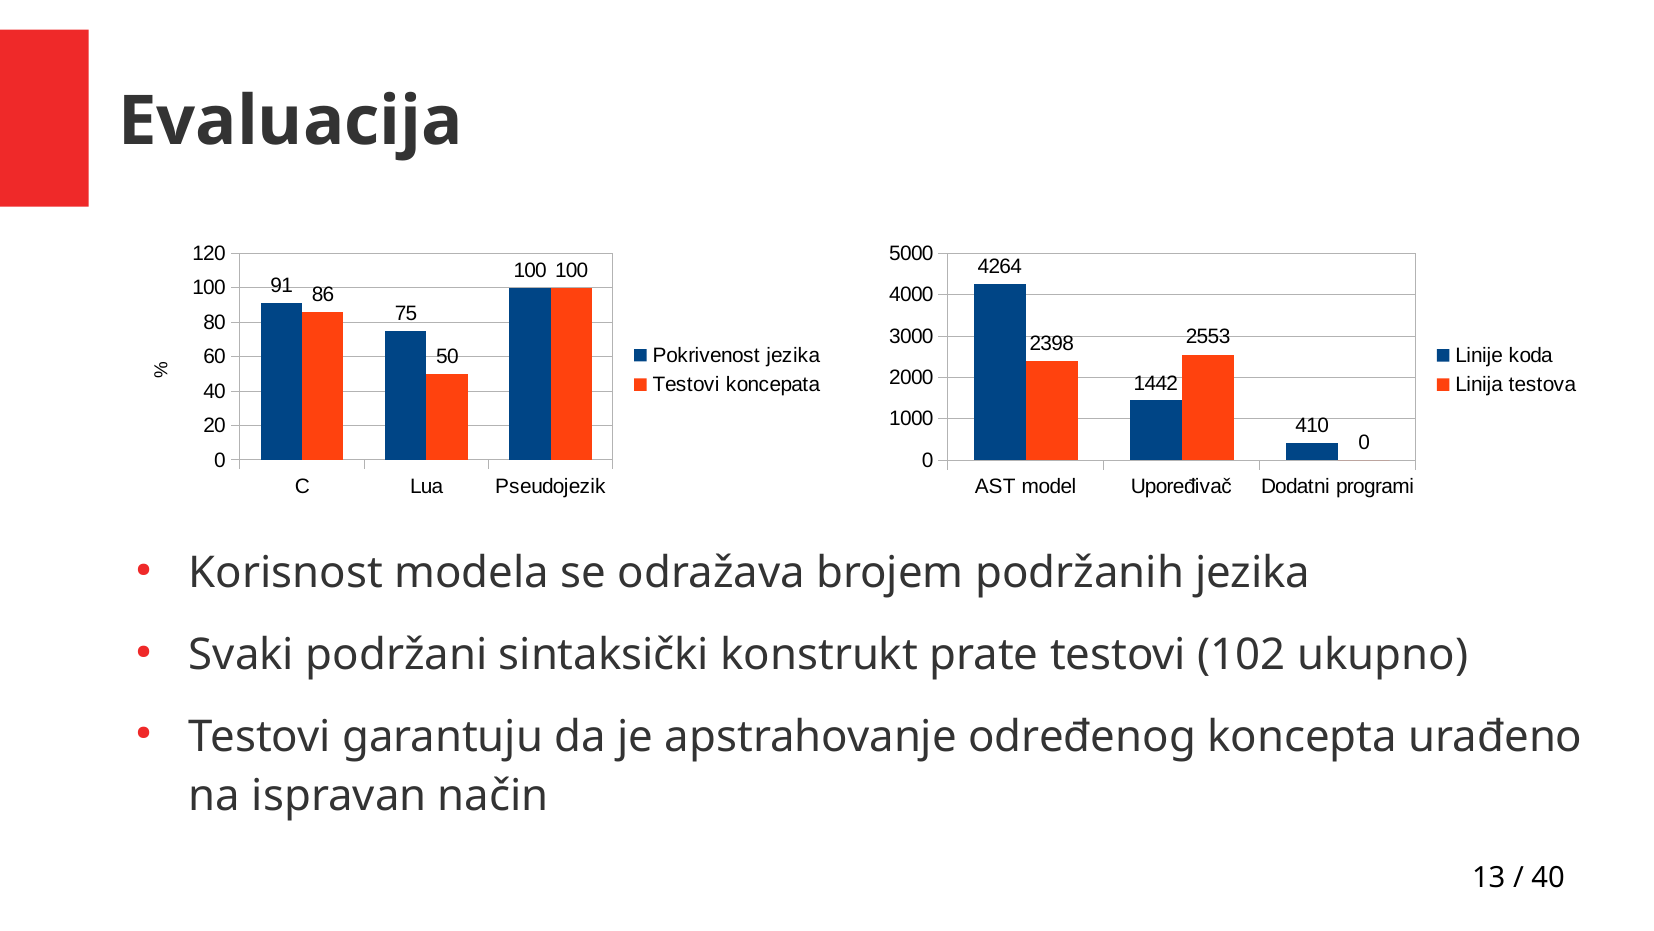

# Evaluacija
### Chart
| Category | Linije koda | Linija testova |
|---|---|---|
| AST model | 4264.0 | 2398.0 |
| Upoređivač | 1442.0 | 2553.0 |
| Dodatni programi | 410.0 | 0.0 |
### Chart
| Category | Pokrivenost jezika | Testovi koncepata |
|---|---|---|
| C | 91.0 | 86.0 |
| Lua | 75.0 | 50.0 |
| Pseudojezik | 100.0 | 100.0 |Korisnost modela se odražava brojem podržanih jezika
Svaki podržani sintaksički konstrukt prate testovi (102 ukupno)
Testovi garantuju da je apstrahovanje određenog koncepta urađeno na ispravan način
13